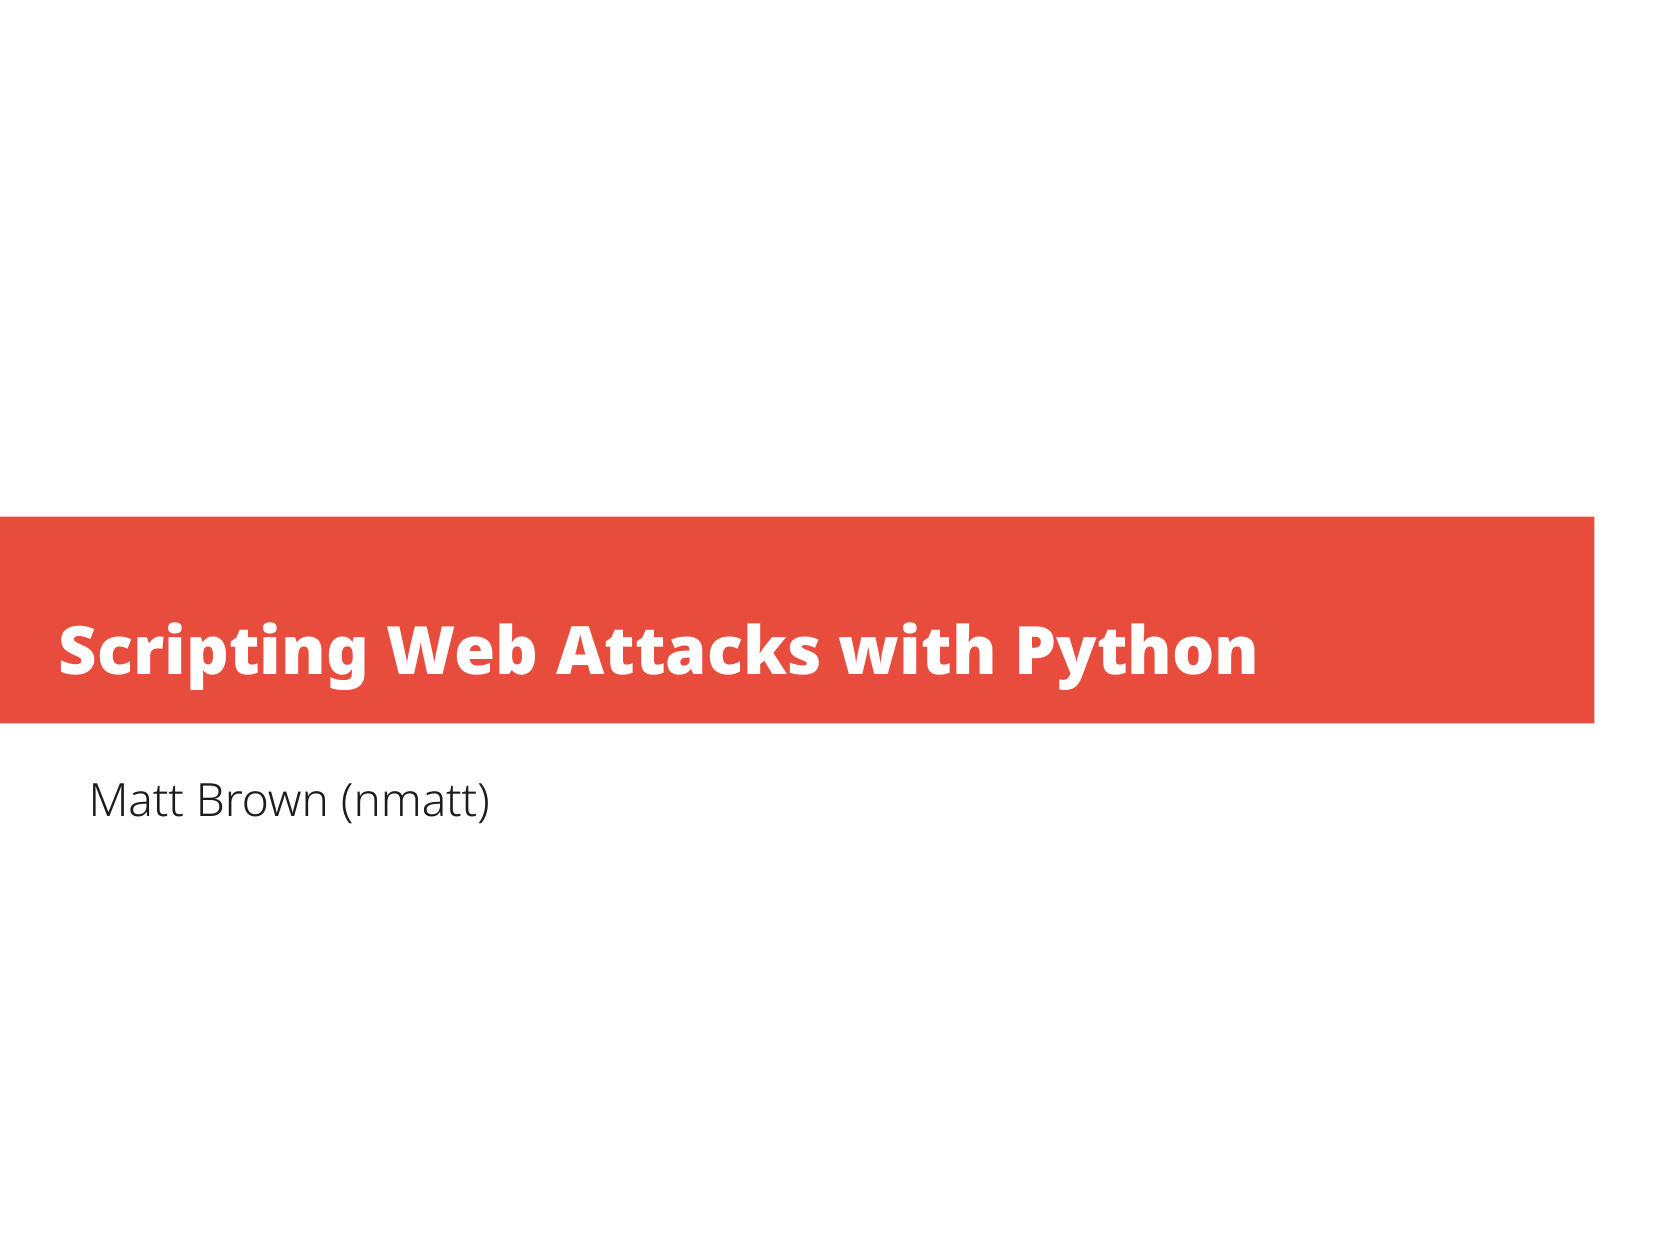

# Scripting Web Attacks with Python
Matt Brown (nmatt)